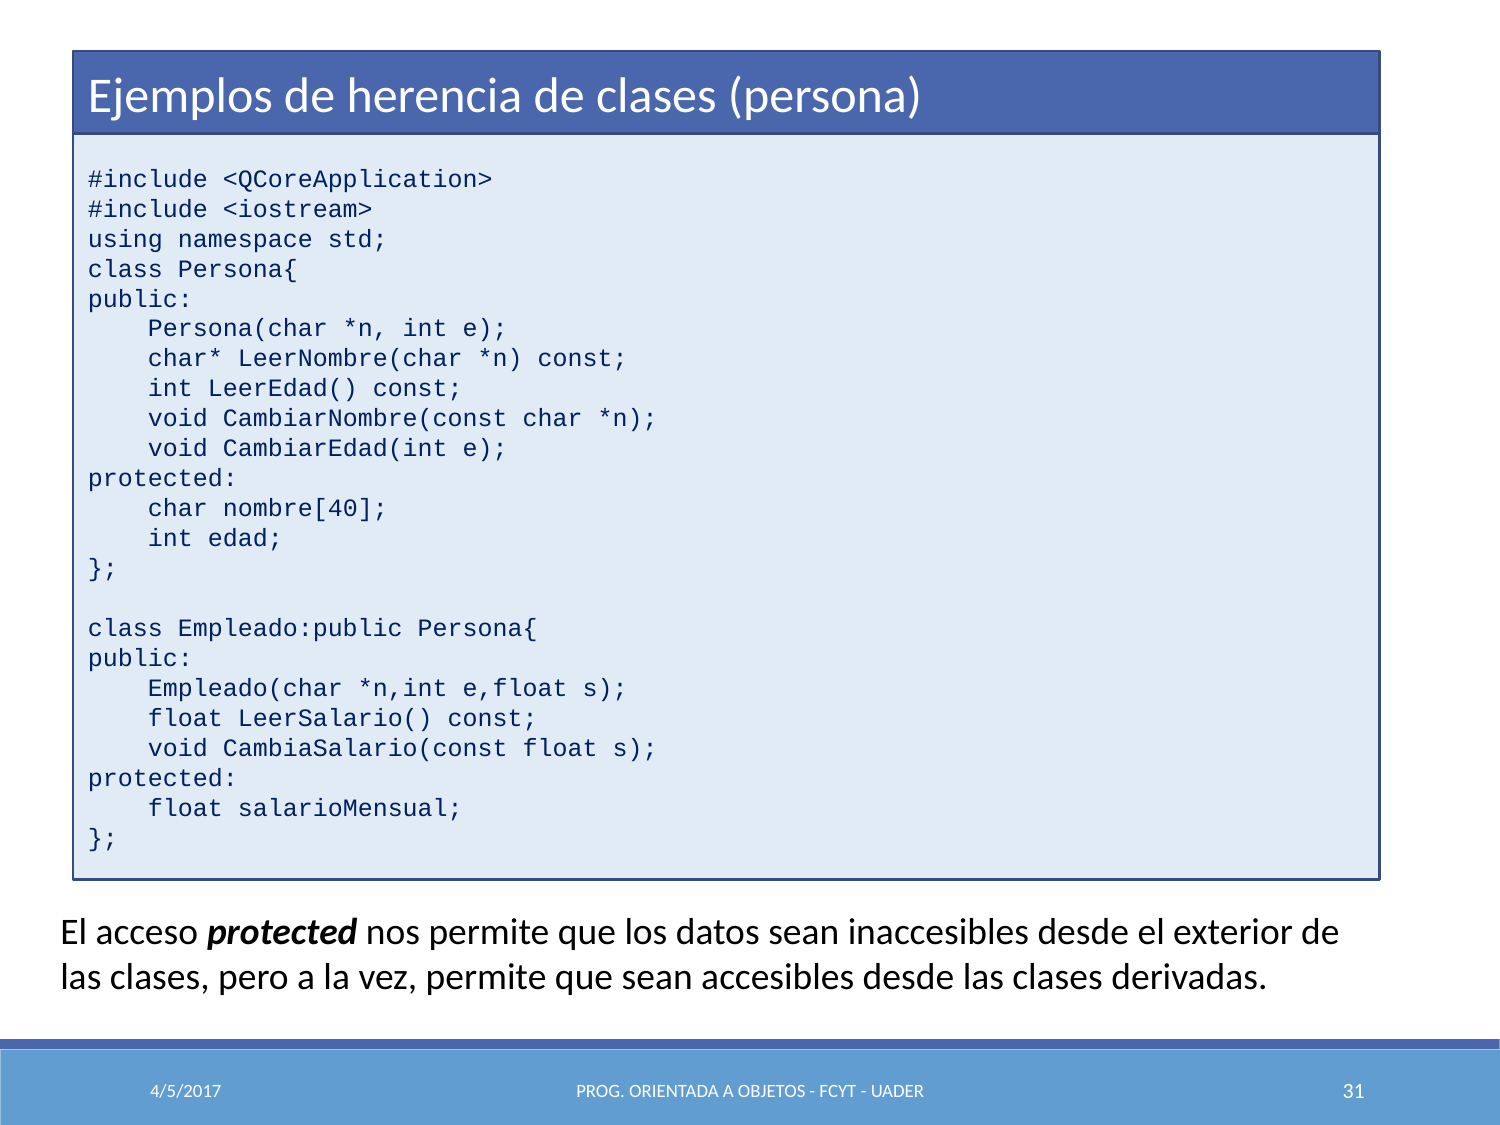

Ejemplos de herencia de clases (persona)
#include <QCoreApplication>
#include <iostream>
using namespace std;
class Persona{
public:
 Persona(char *n, int e);
 char* LeerNombre(char *n) const;
 int LeerEdad() const;
 void CambiarNombre(const char *n);
 void CambiarEdad(int e);
protected:
 char nombre[40];
 int edad;
};
class Empleado:public Persona{
public:
 Empleado(char *n,int e,float s);
 float LeerSalario() const;
 void CambiaSalario(const float s);
protected:
 float salarioMensual;
};
El acceso protected nos permite que los datos sean inaccesibles desde el exterior de las clases, pero a la vez, permite que sean accesibles desde las clases derivadas.
4/5/2017
Prog. Orientada a Objetos - FCyT - UADER